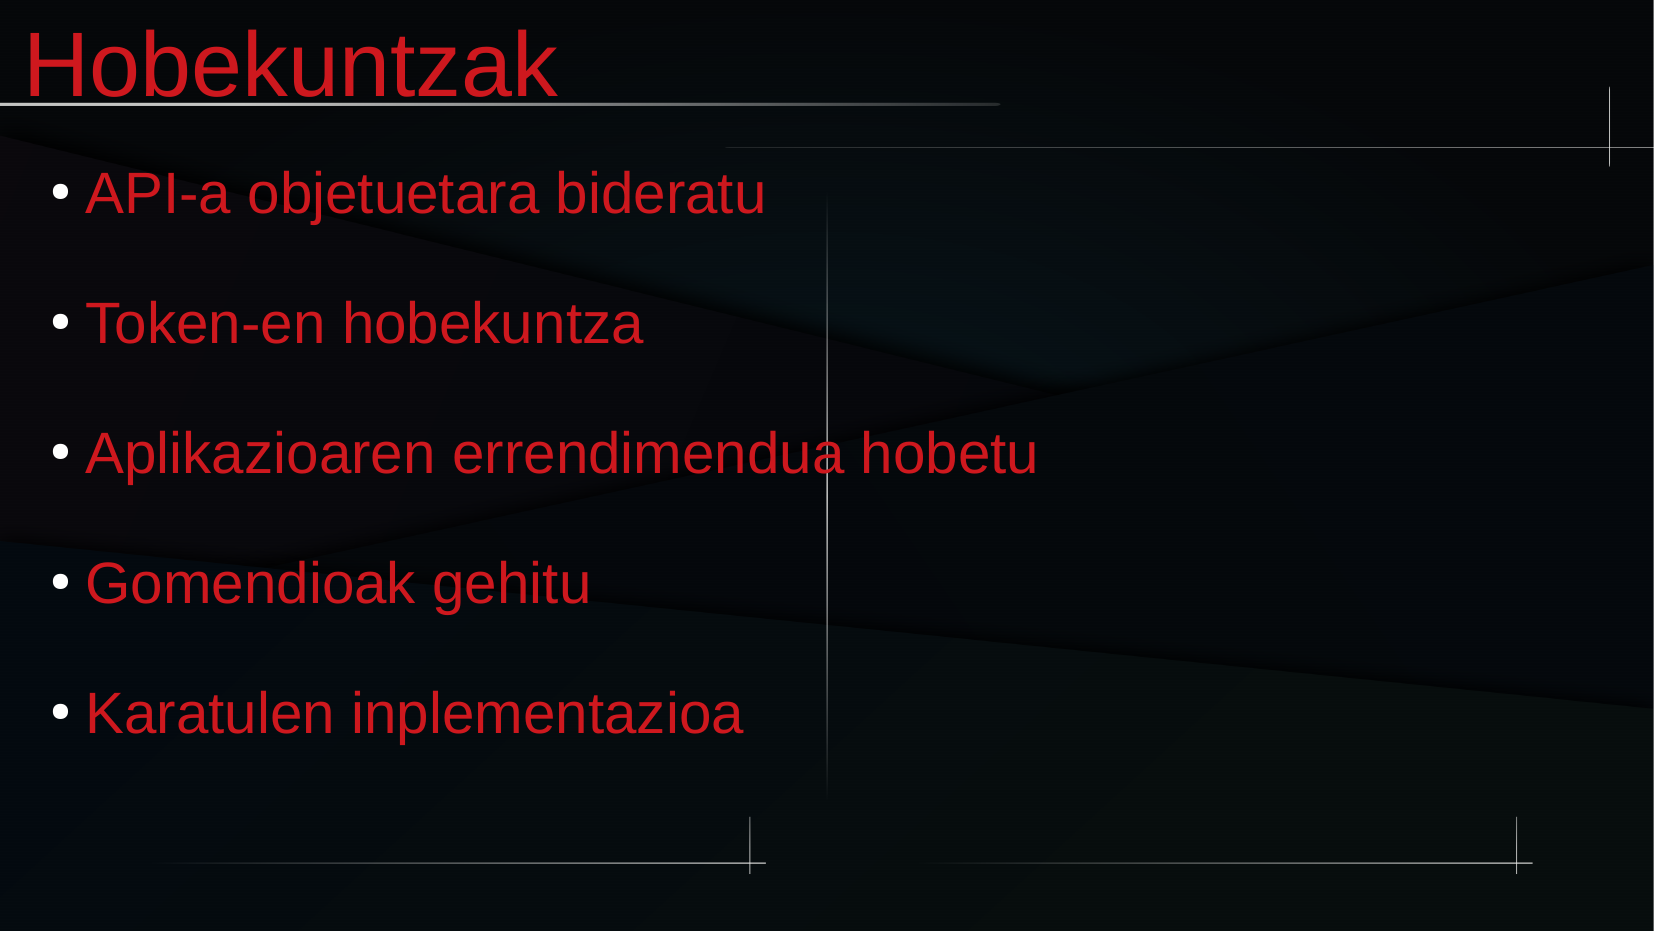

# Hobekuntzak
API-a objetuetara bideratu
Token-en hobekuntza
Aplikazioaren errendimendua hobetu
Gomendioak gehitu
Karatulen inplementazioa